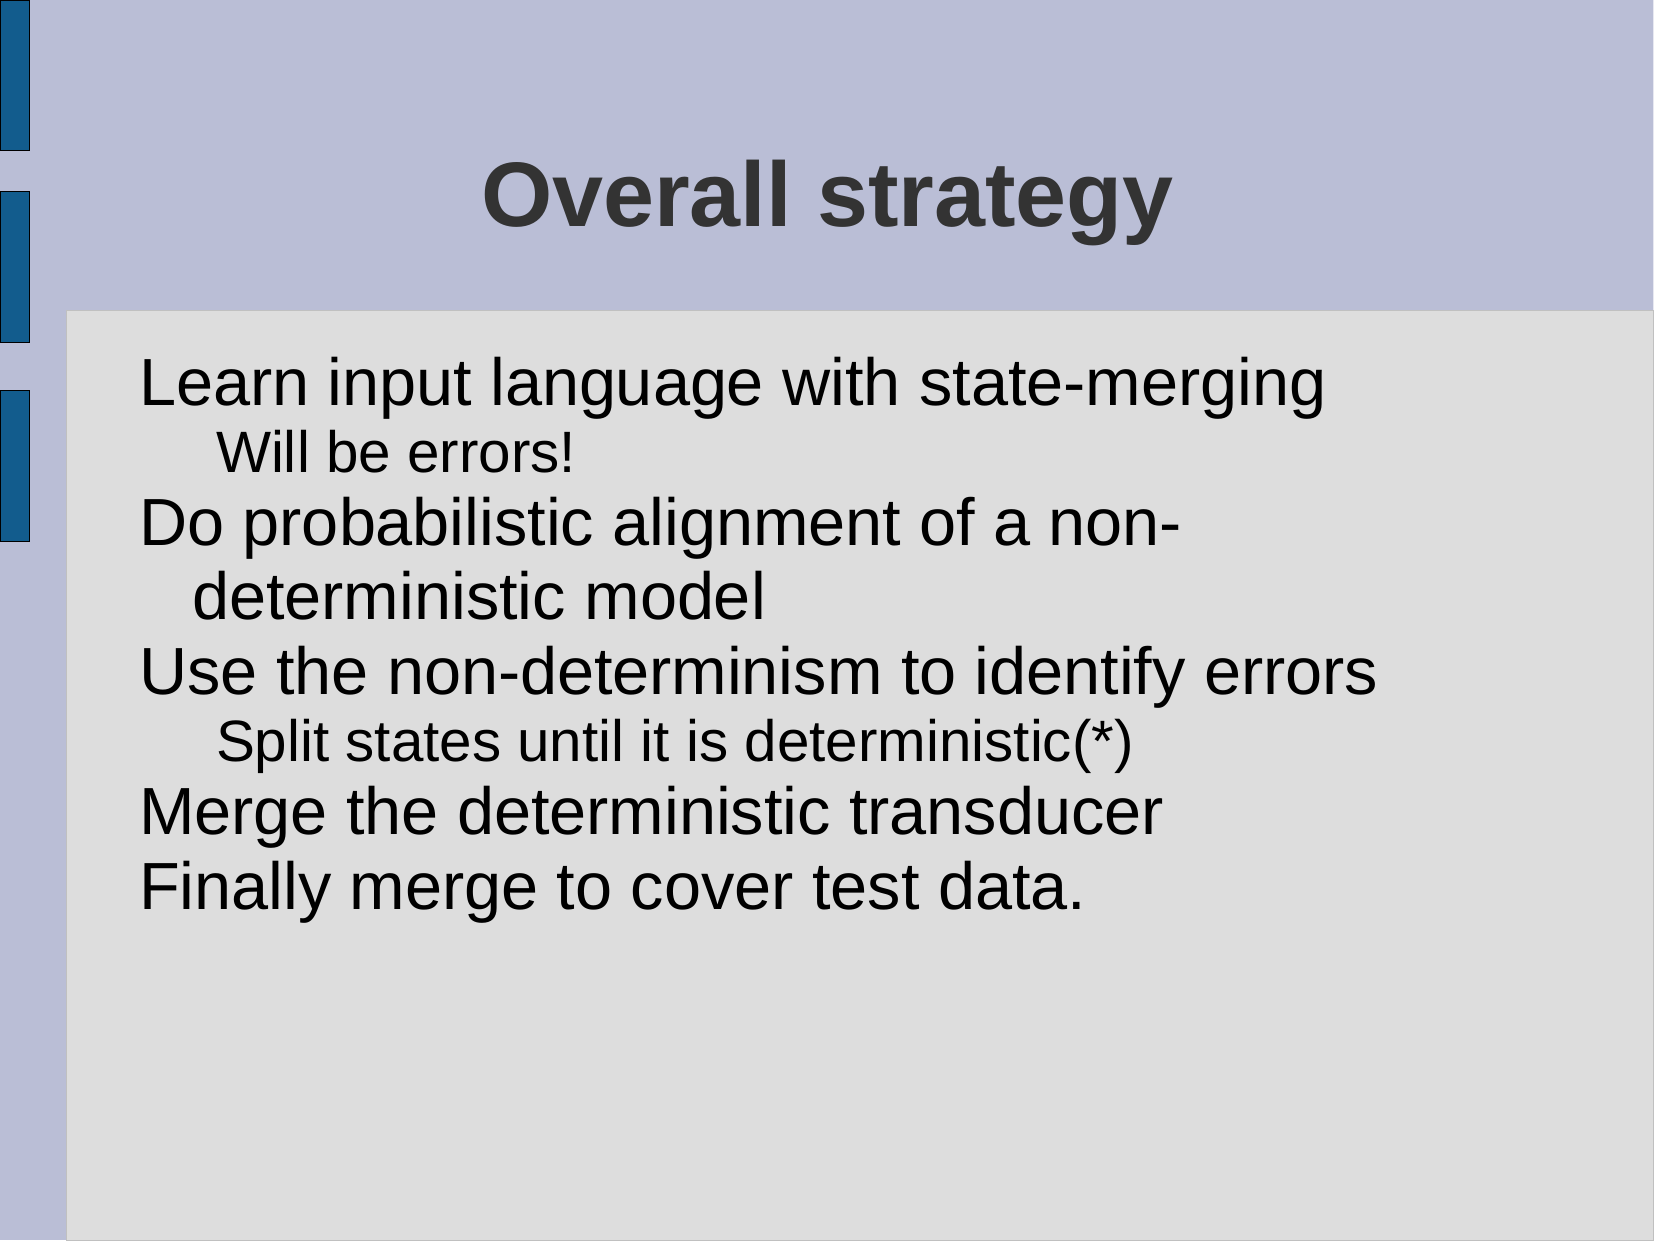

# Overall strategy
Learn input language with state-merging
Will be errors!
Do probabilistic alignment of a non-deterministic model
Use the non-determinism to identify errors
Split states until it is deterministic(*)
Merge the deterministic transducer
Finally merge to cover test data.